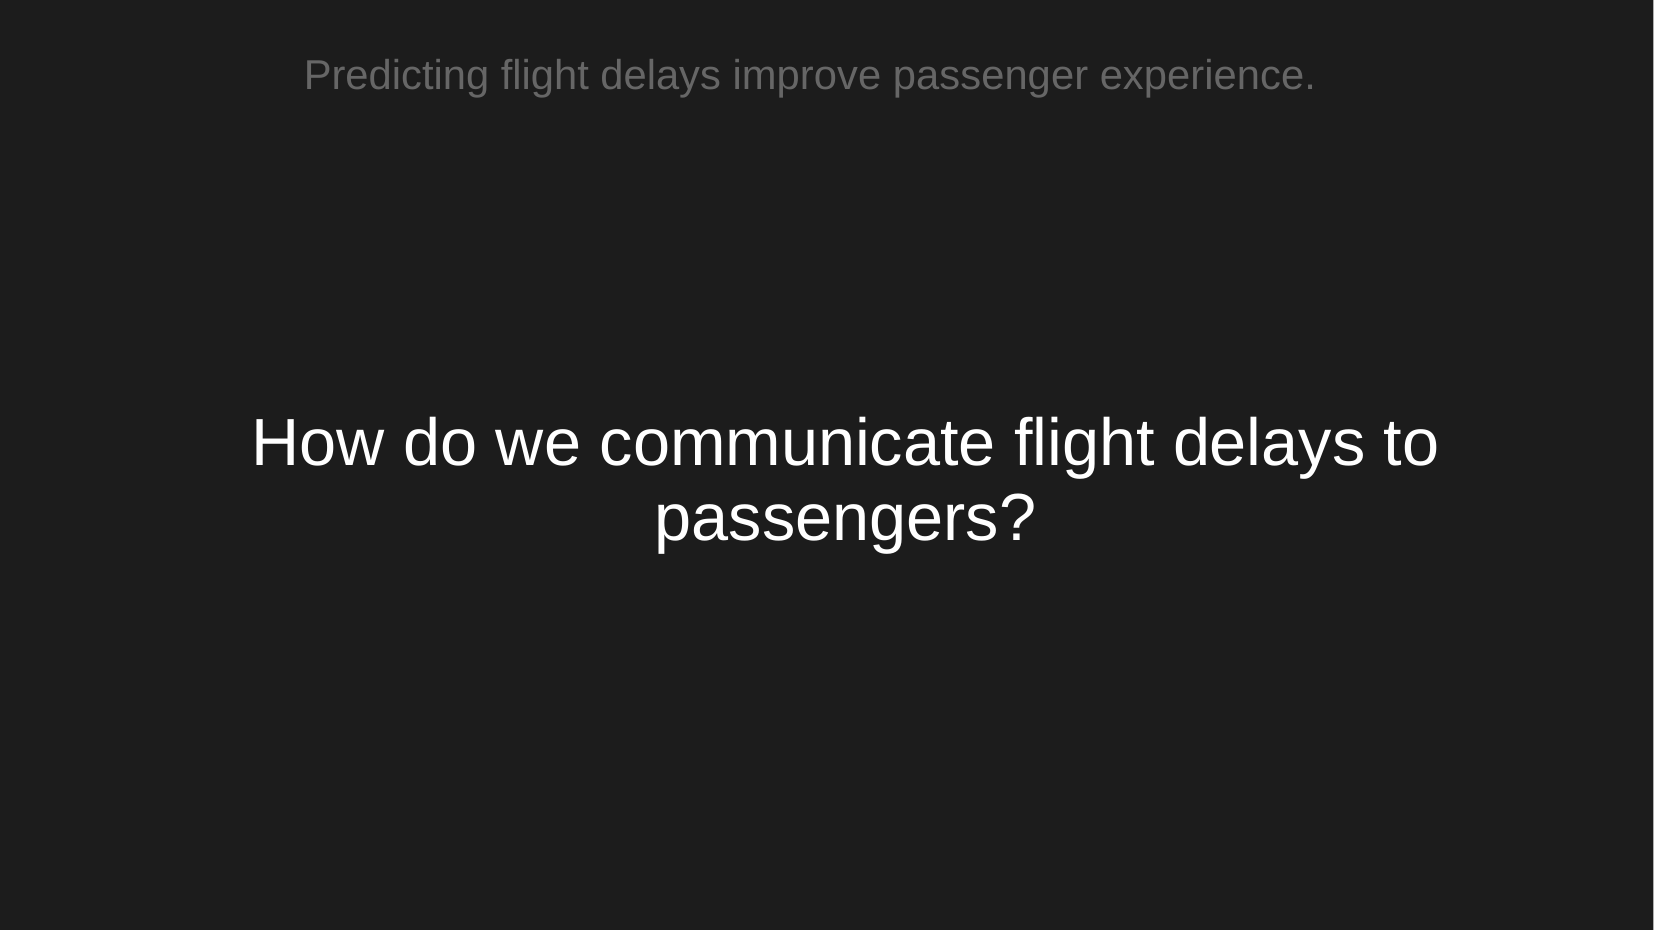

Predicting flight delays improve passenger experience.
# How do we communicate flight delays to passengers?